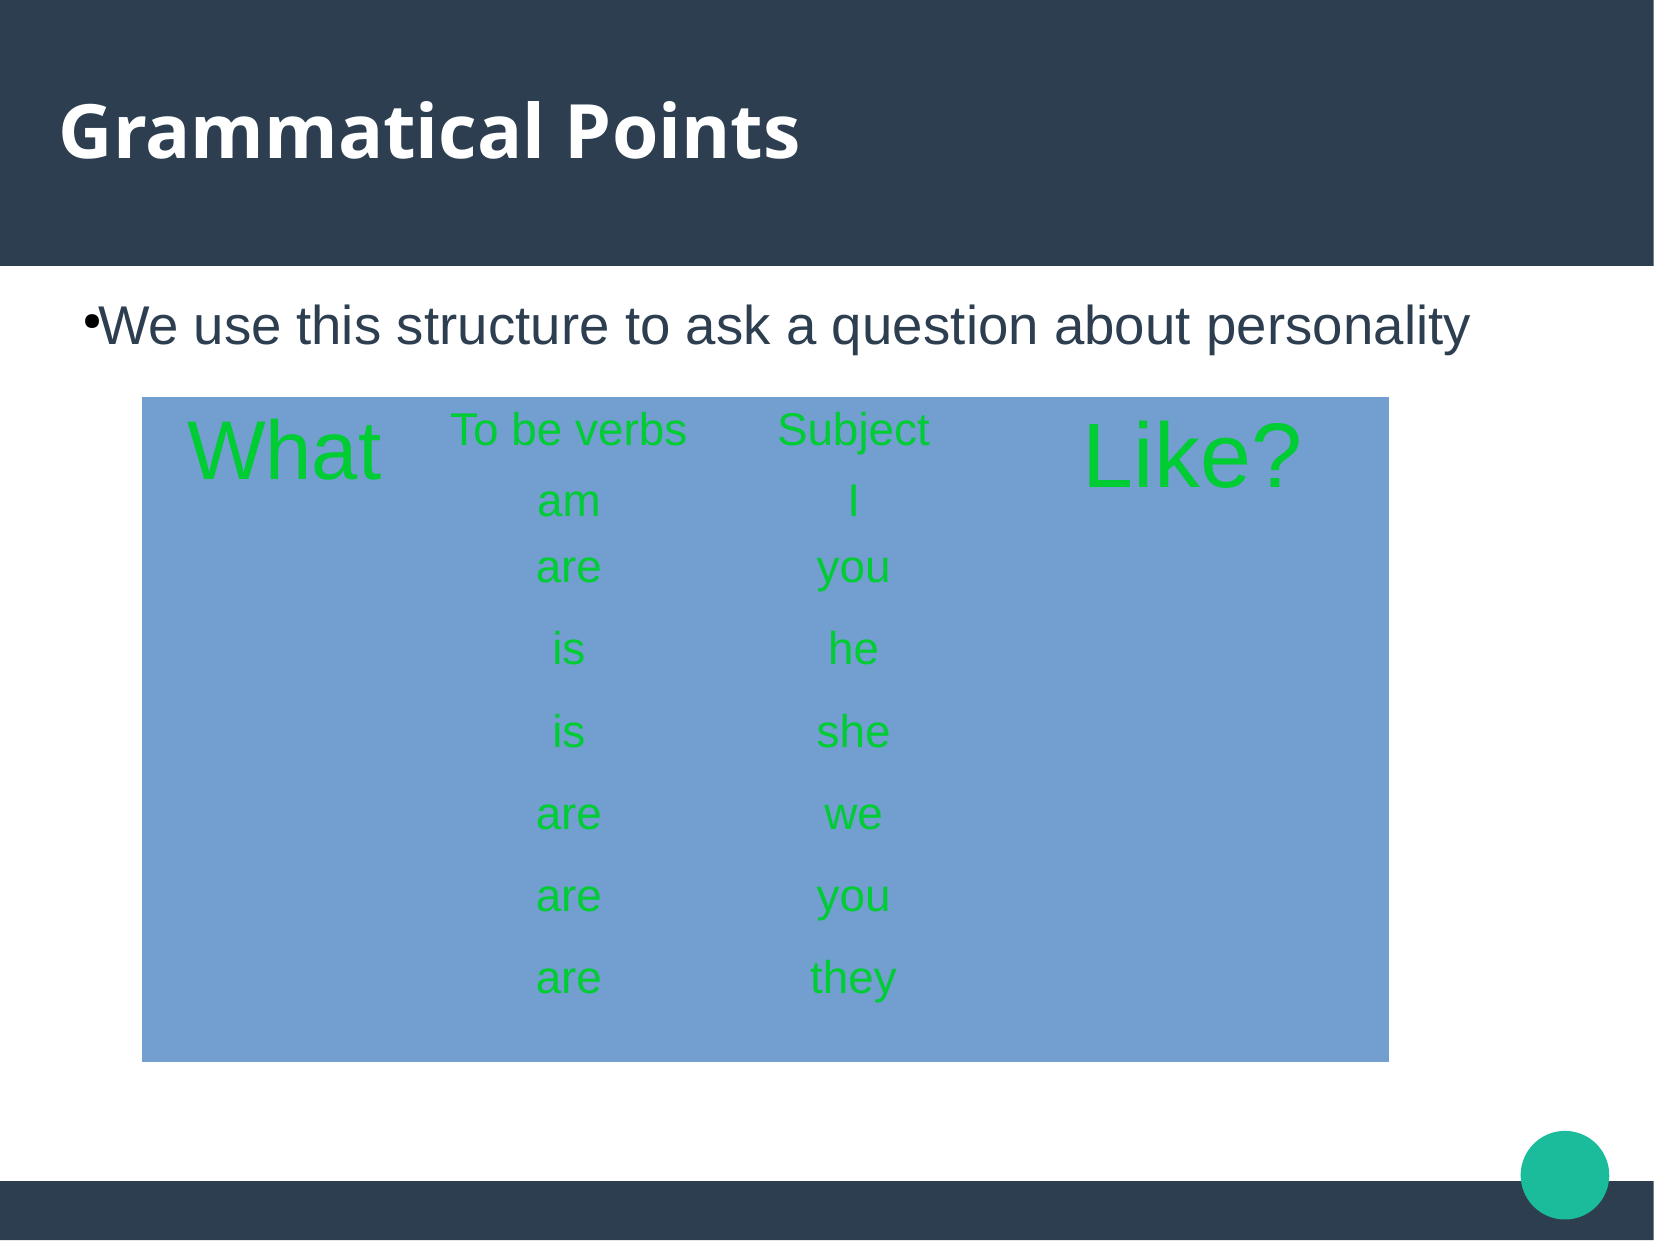

# Grammatical Points
We use this structure to ask a question about personality
| What | To be verbs | Subject | Like? |
| --- | --- | --- | --- |
| | am | I | |
| | are | you | |
| | is | he | |
| | is | she | |
| | are | we | |
| | are | you | |
| | are | they | |